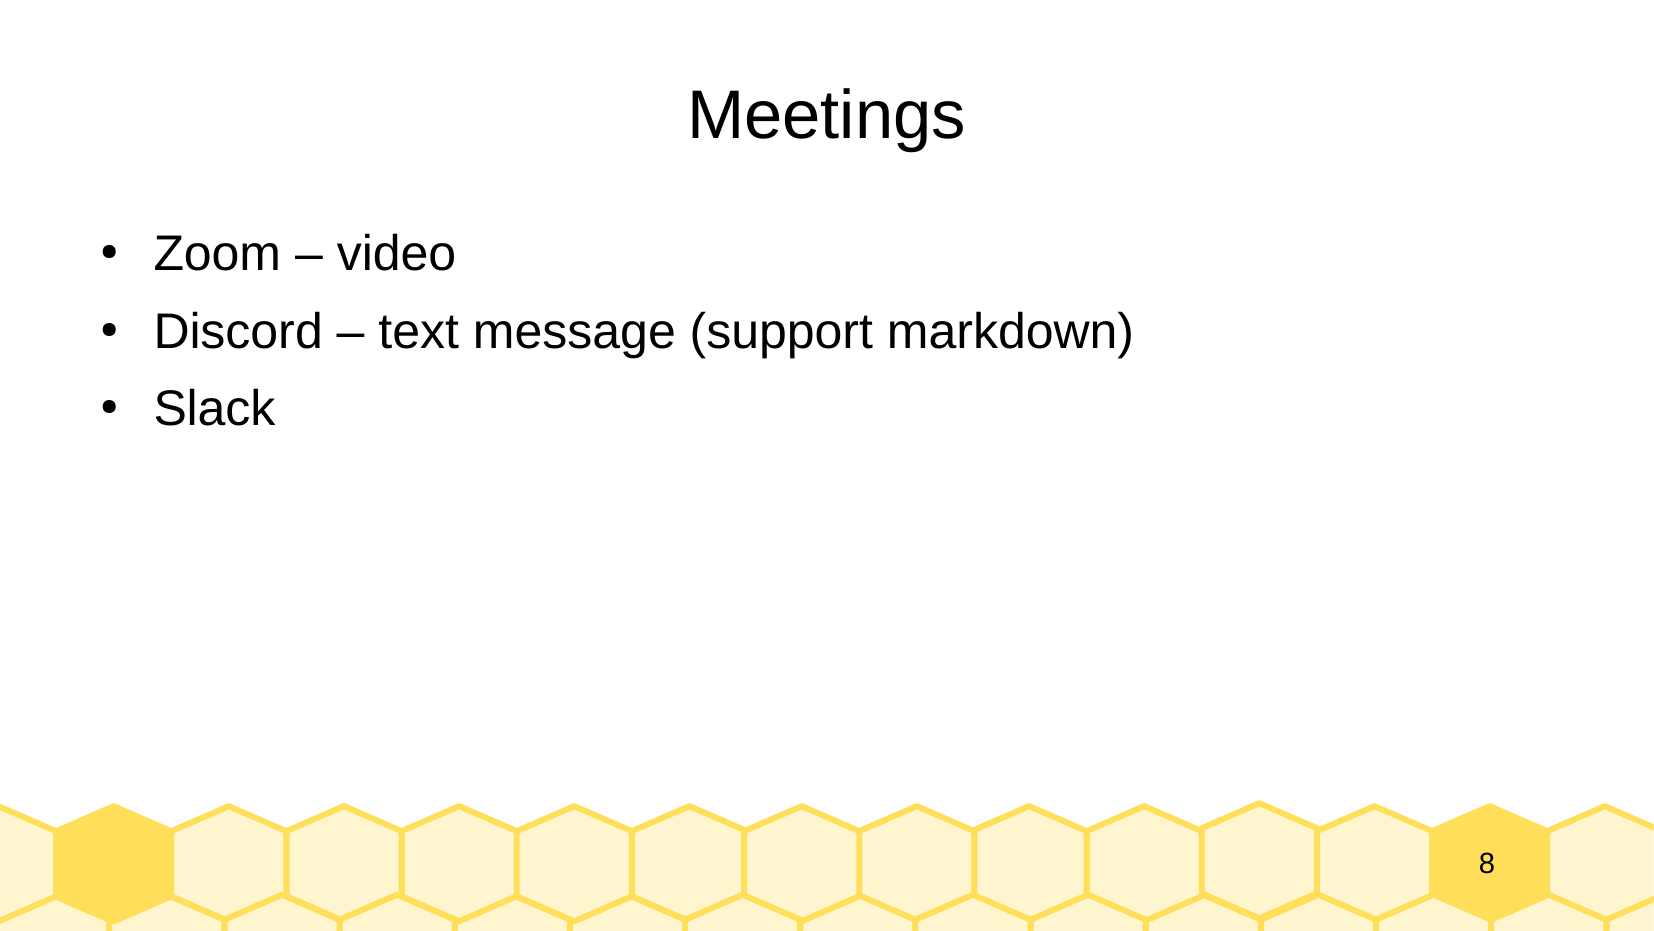

# Meetings
Zoom – video
Discord – text message (support markdown)
Slack